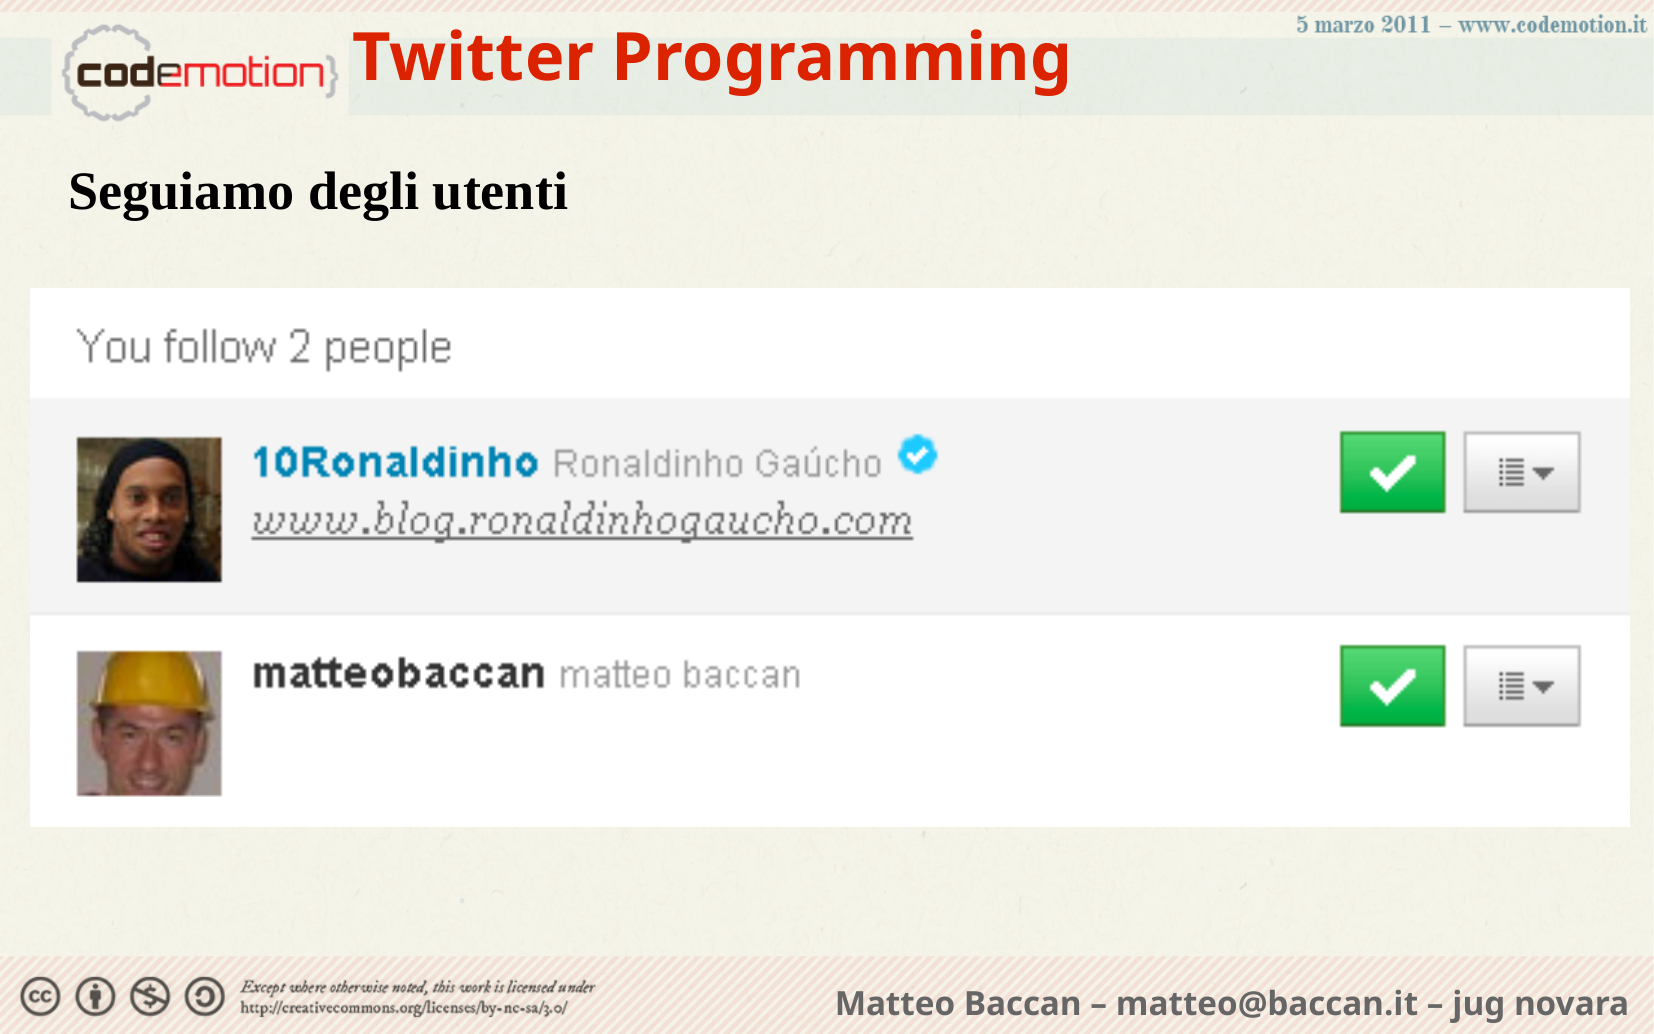

# Twitter Programming
Seguiamo degli utenti
41
Twitter Programming - Matteo Baccan - matteo@baccan.it